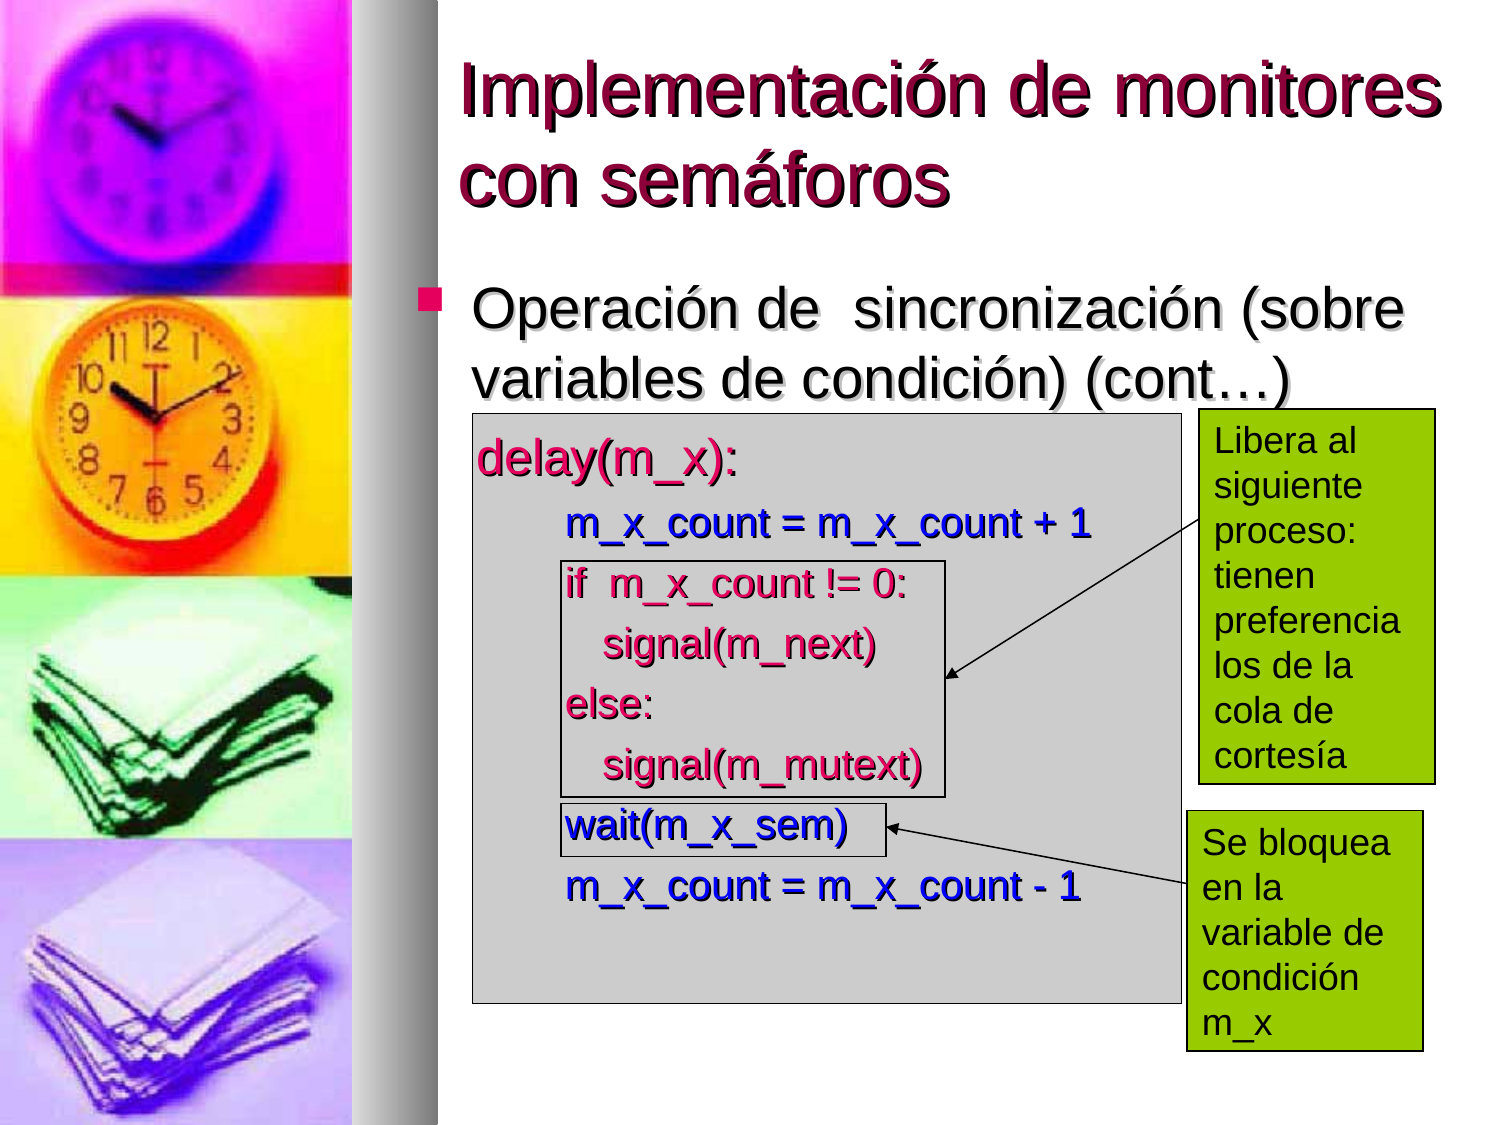

# Implementación de monitores con semáforos
Operación de sincronización (sobre variables de condición) (cont…)
delay(m_x):
m_x_count = m_x_count + 1
if m_x_count != 0:
	signal(m_next)
else:
	signal(m_mutext)
wait(m_x_sem)
m_x_count = m_x_count - 1
Libera al siguiente proceso: tienen preferencia los de la cola de cortesía
Se bloquea en la variable de condición m_x